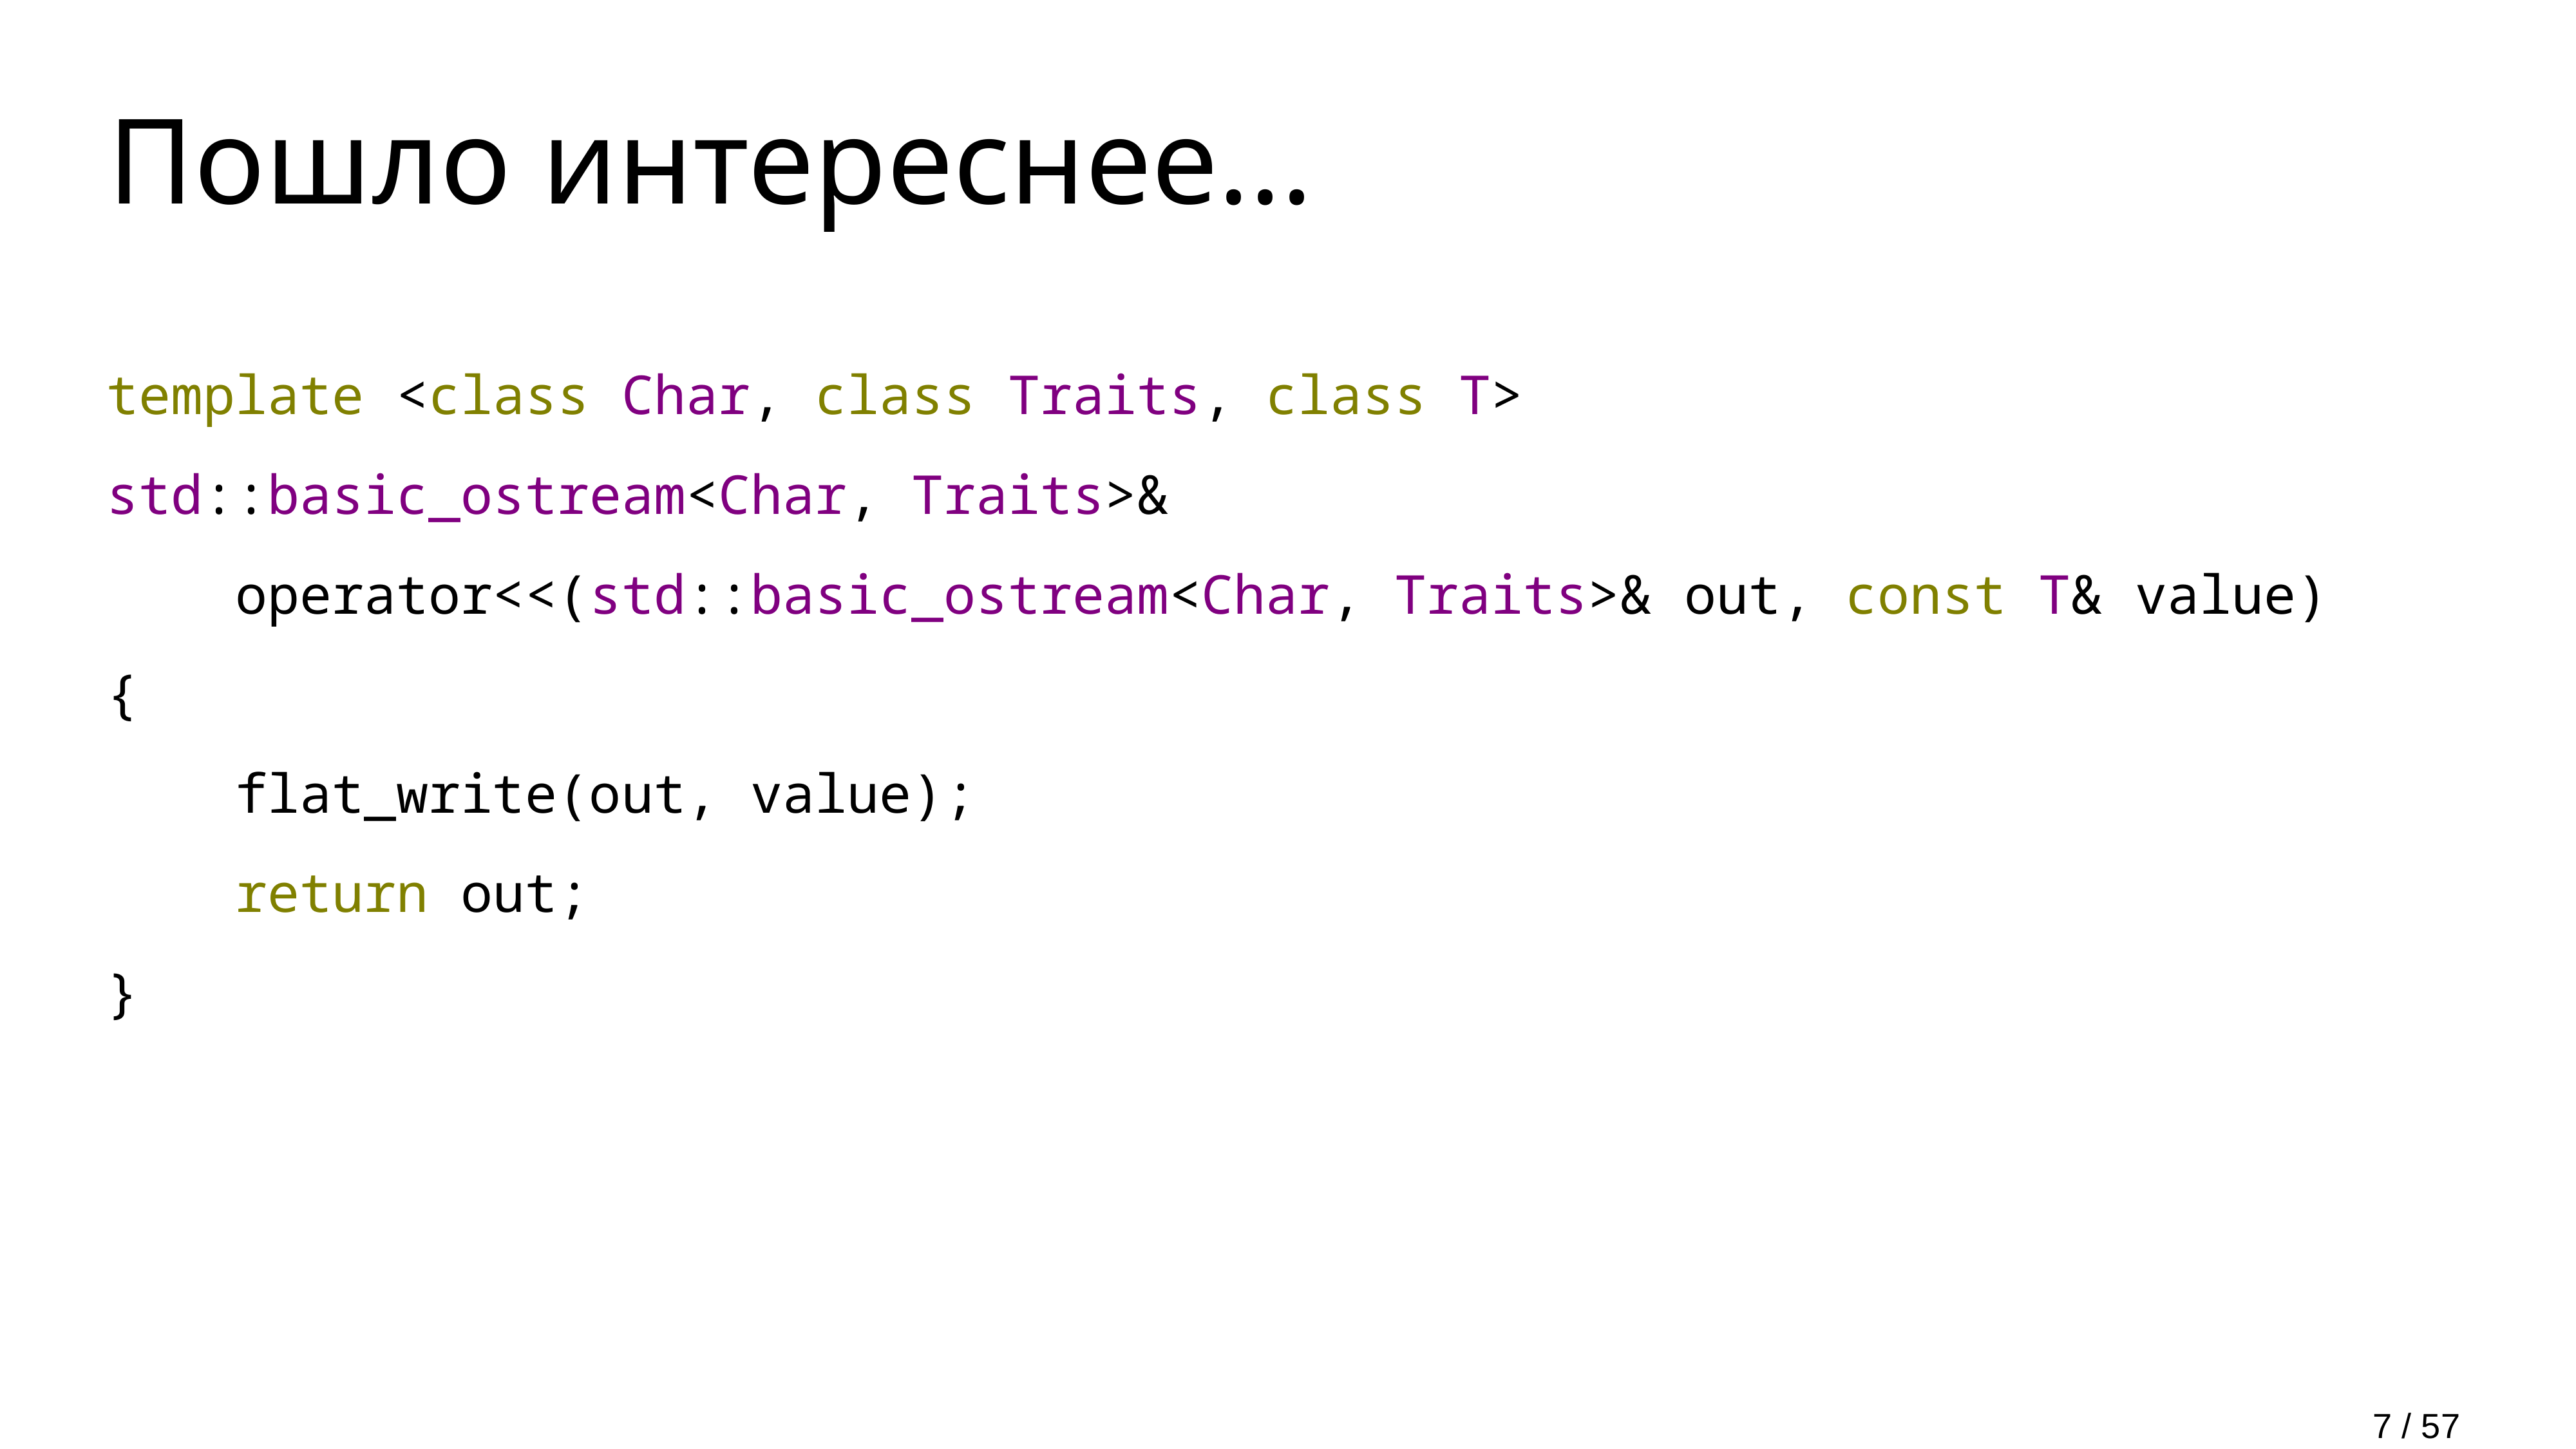

# Пошло интереснее...
template <class Char, class Traits, class T>
std::basic_ostream<Char, Traits>&
 operator<<(std::basic_ostream<Char, Traits>& out, const T& value)
{
 flat_write(out, value);
 return out;
}